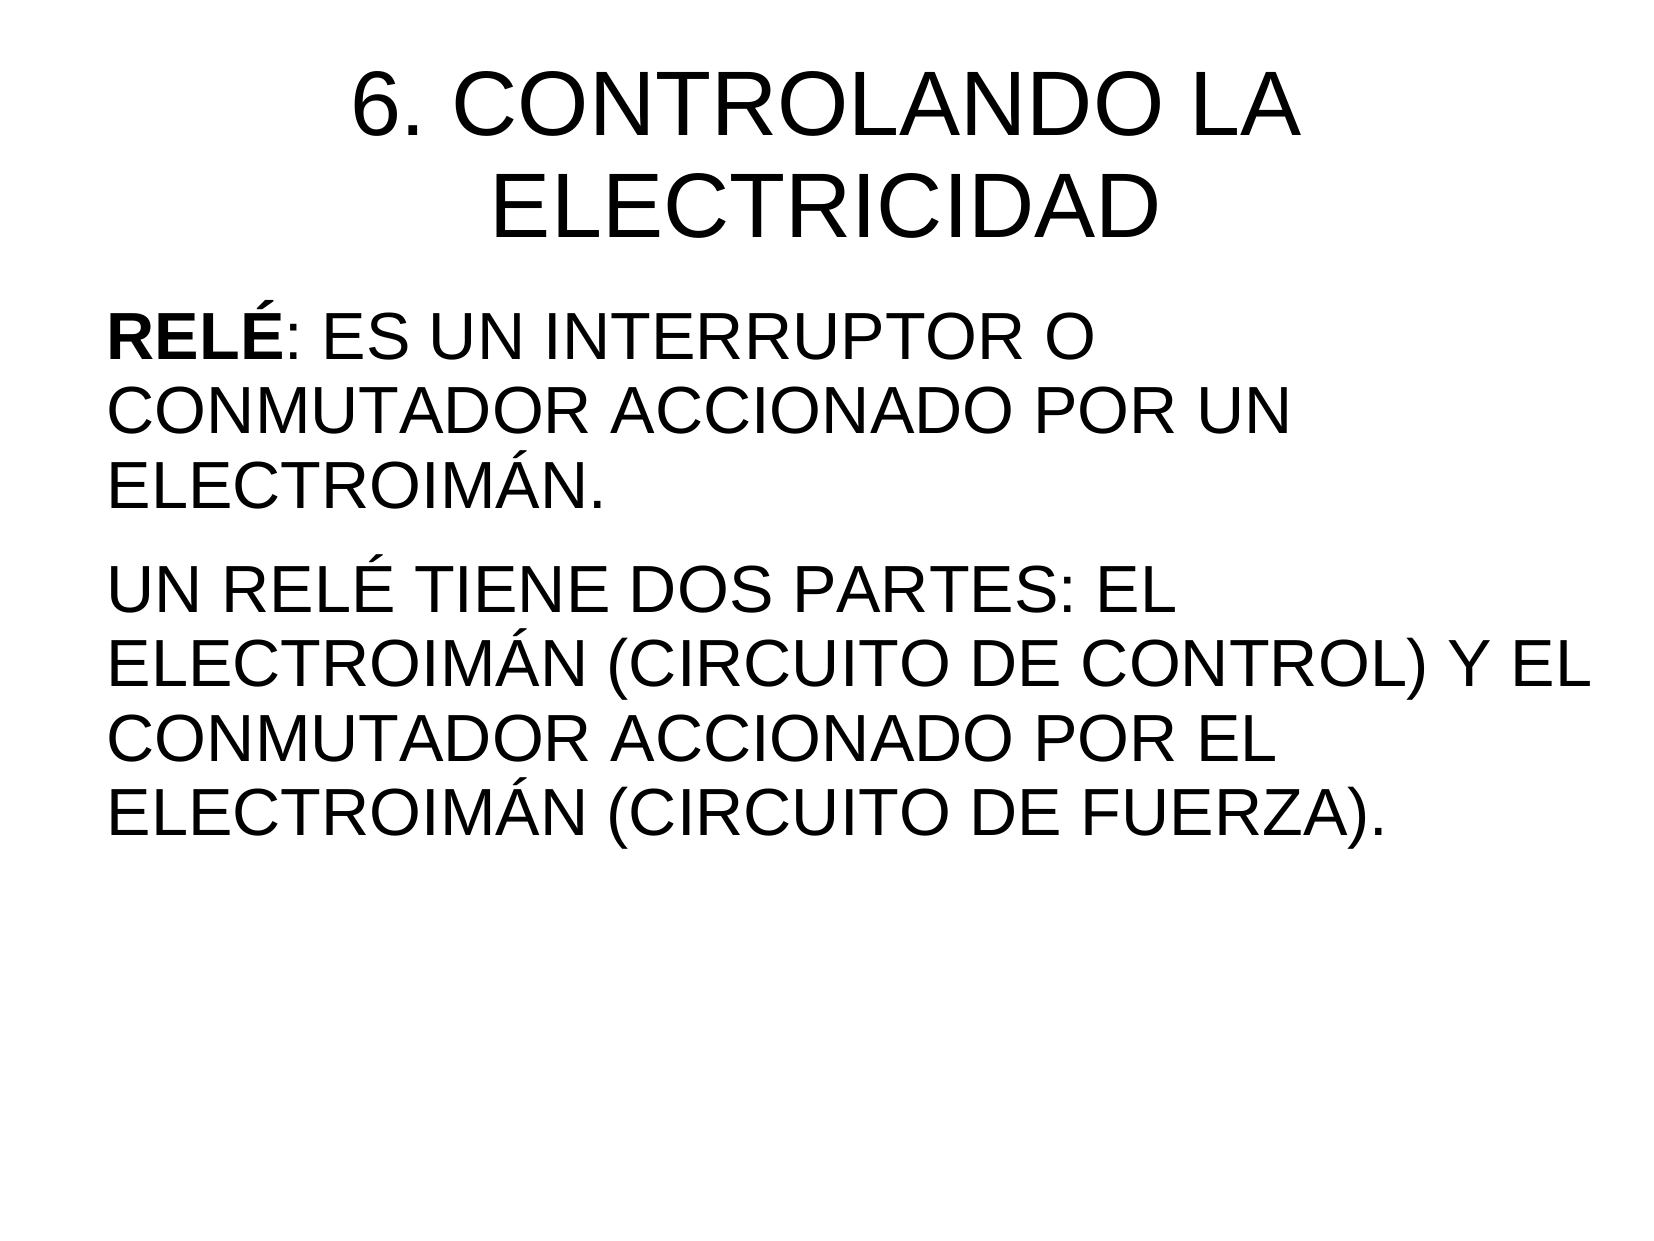

# 6. CONTROLANDO LA ELECTRICIDAD
RELÉ: ES UN INTERRUPTOR O CONMUTADOR ACCIONADO POR UN ELECTROIMÁN.
UN RELÉ TIENE DOS PARTES: EL ELECTROIMÁN (CIRCUITO DE CONTROL) Y EL CONMUTADOR ACCIONADO POR EL ELECTROIMÁN (CIRCUITO DE FUERZA).